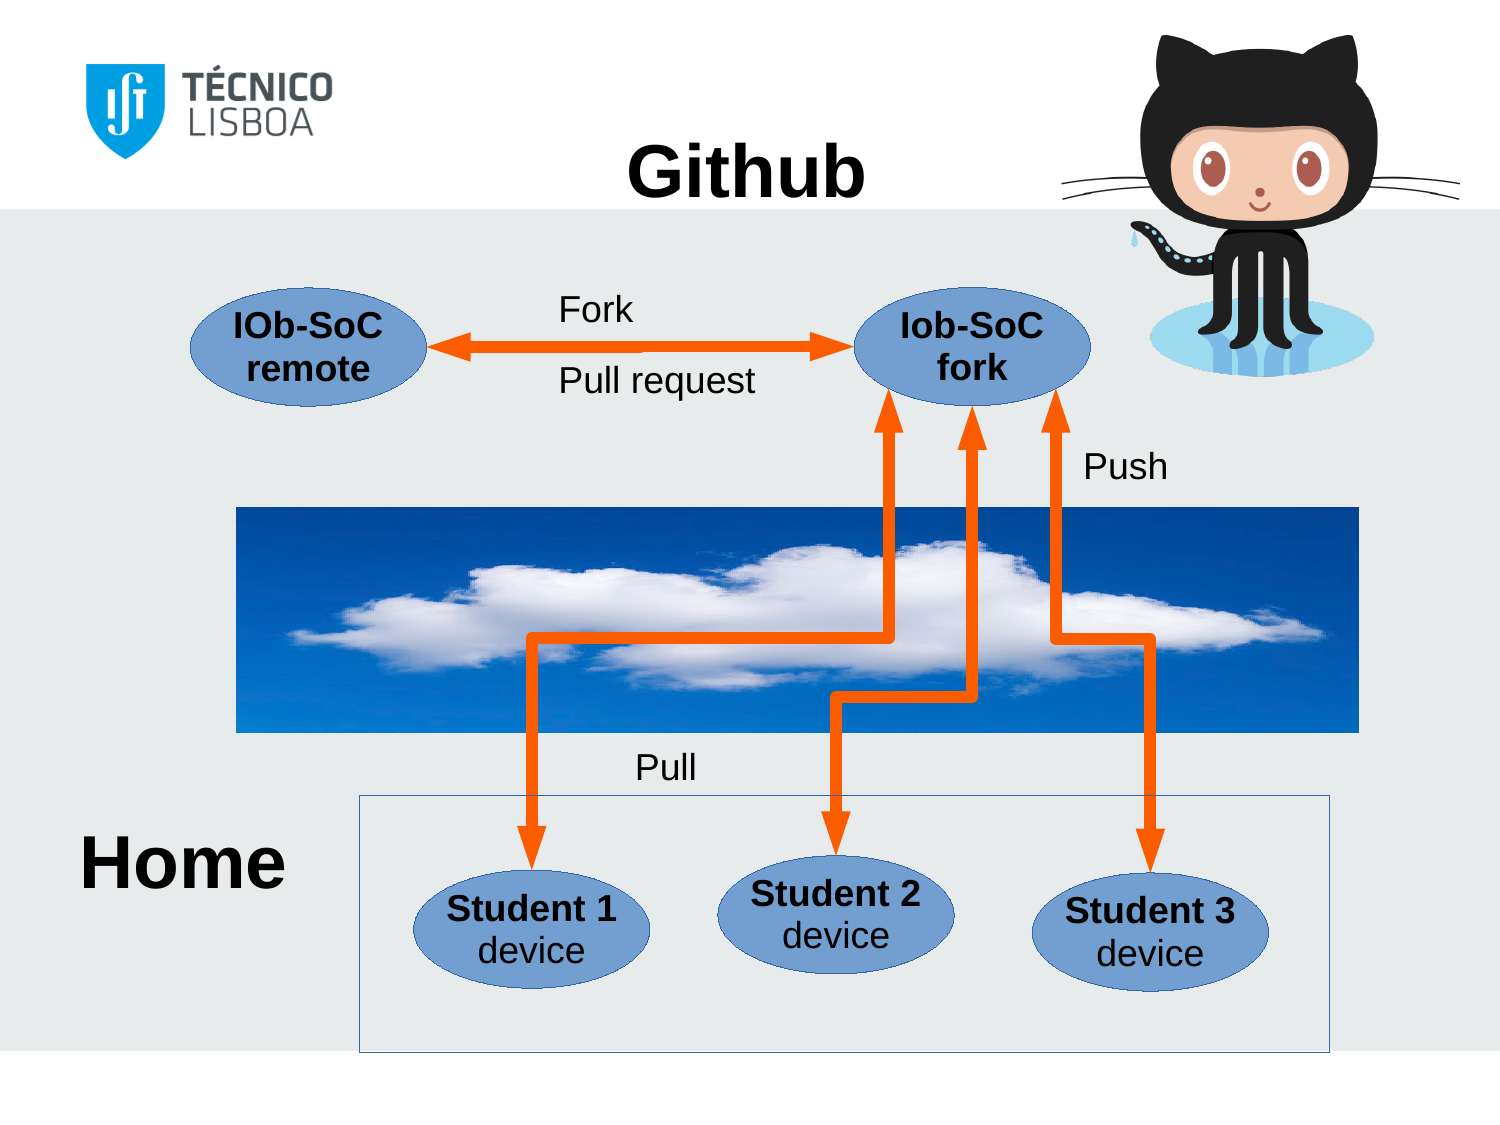

# Github
Fork
Iob-SoC
fork
IOb-SoC
remote
Pull request
Push
Pull
Home
Student 2
device
Student 1
device
Student 3
device